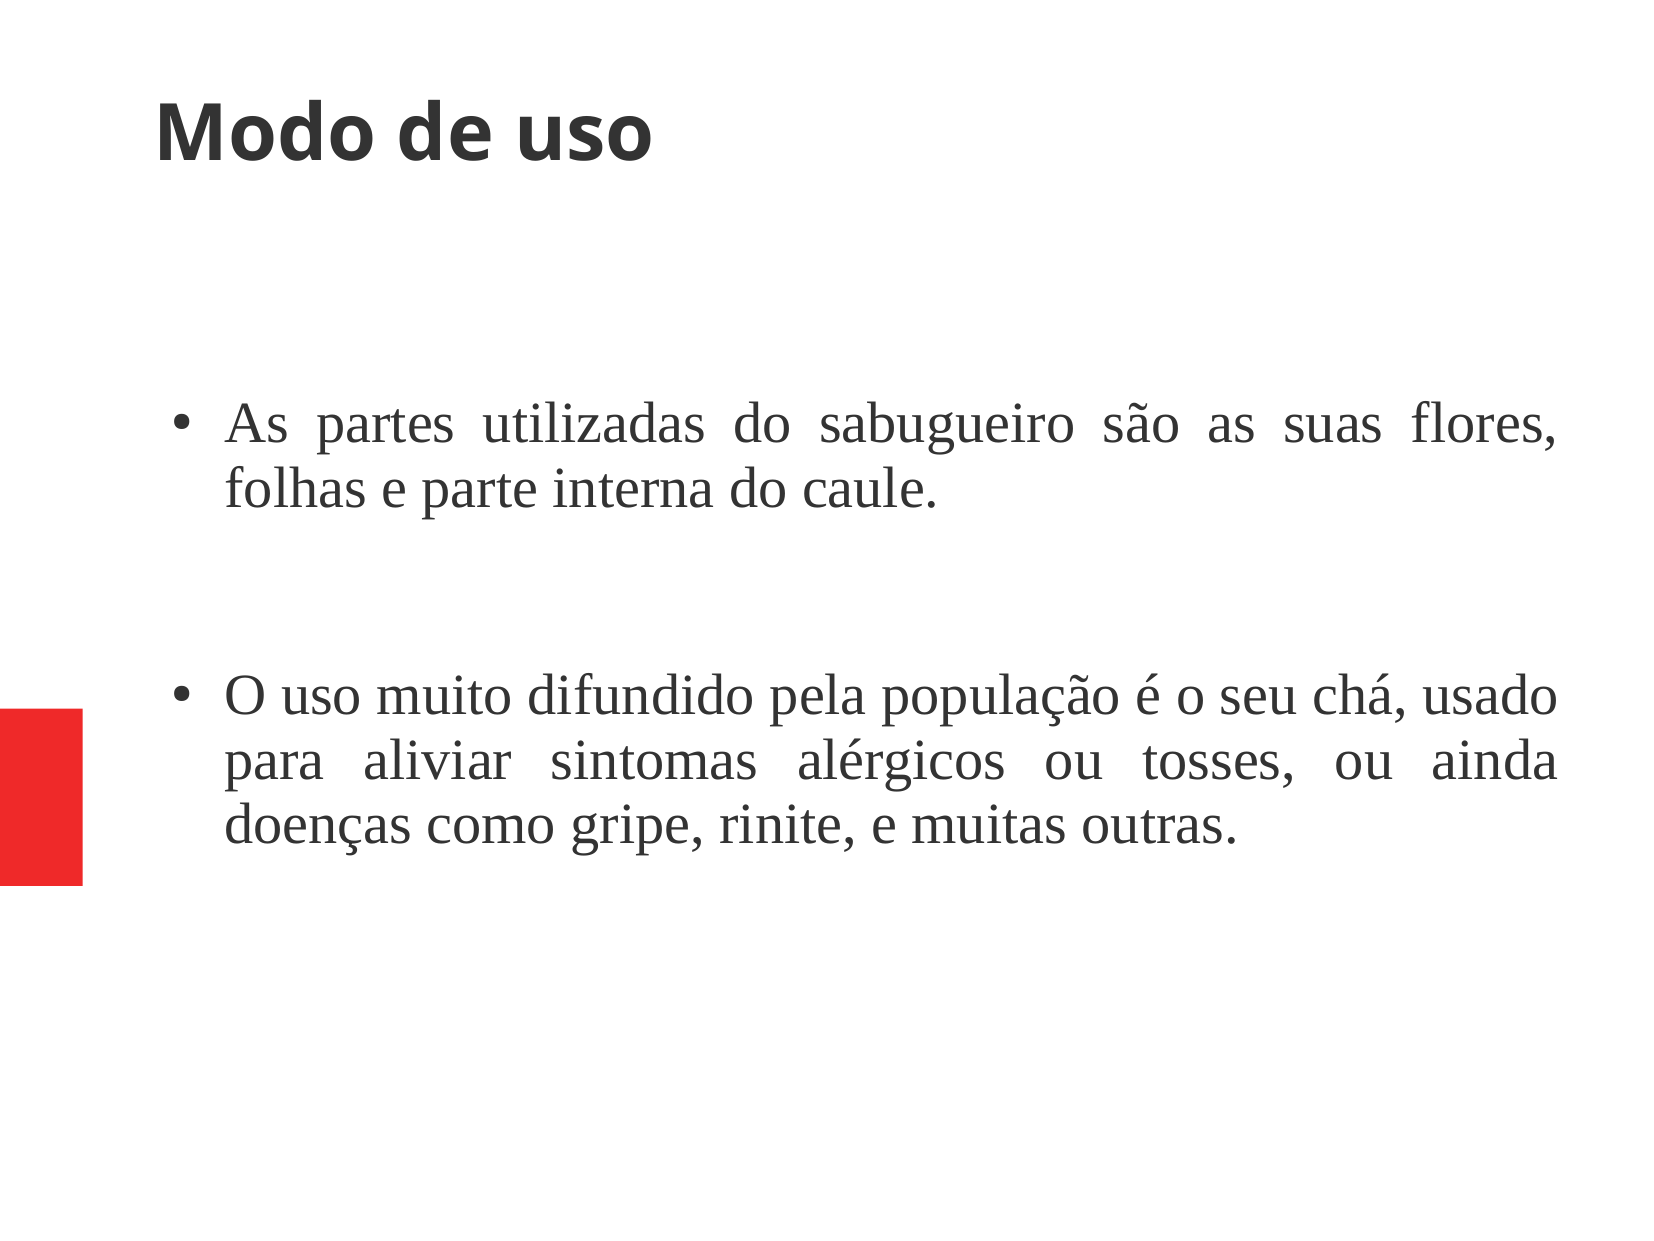

Modo de uso
# As partes utilizadas do sabugueiro são as suas flores, folhas e parte interna do caule.
O uso muito difundido pela população é o seu chá, usado para aliviar sintomas alérgicos ou tosses, ou ainda doenças como gripe, rinite, e muitas outras.